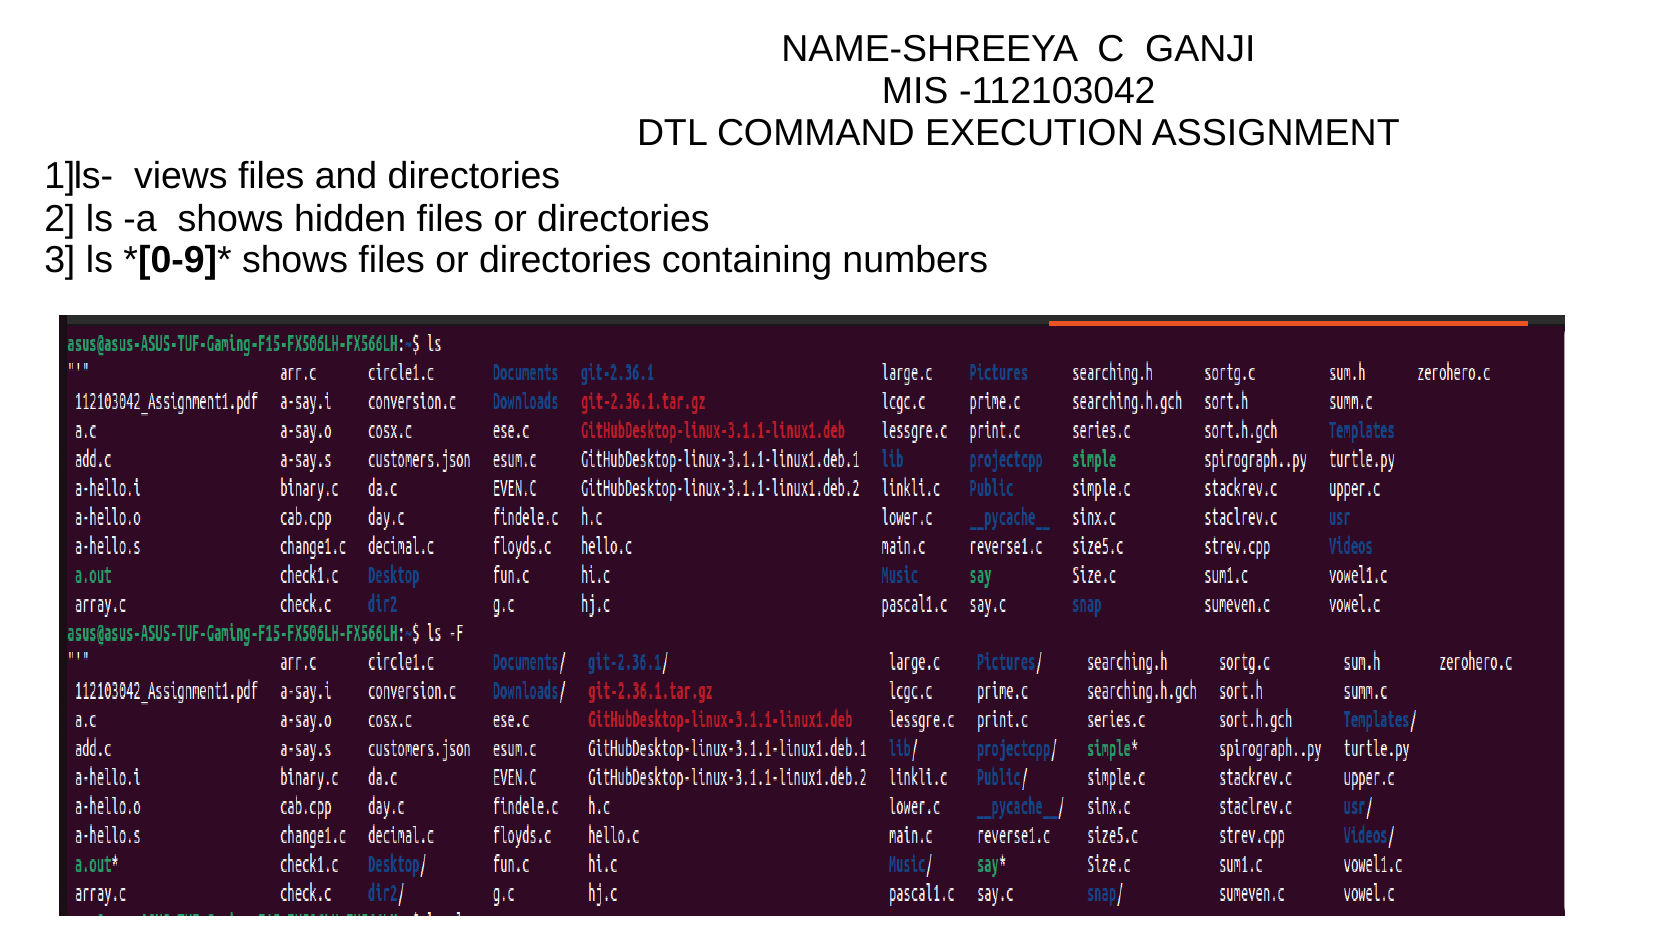

# NAME-SHREEYA C GANJI
MIS -112103042
DTL COMMAND EXECUTION ASSIGNMENT
1]
2] ls -a shows hidden files or directories
3] ls *[0-9]* shows files or directories containing numbers
ls- views files and directories